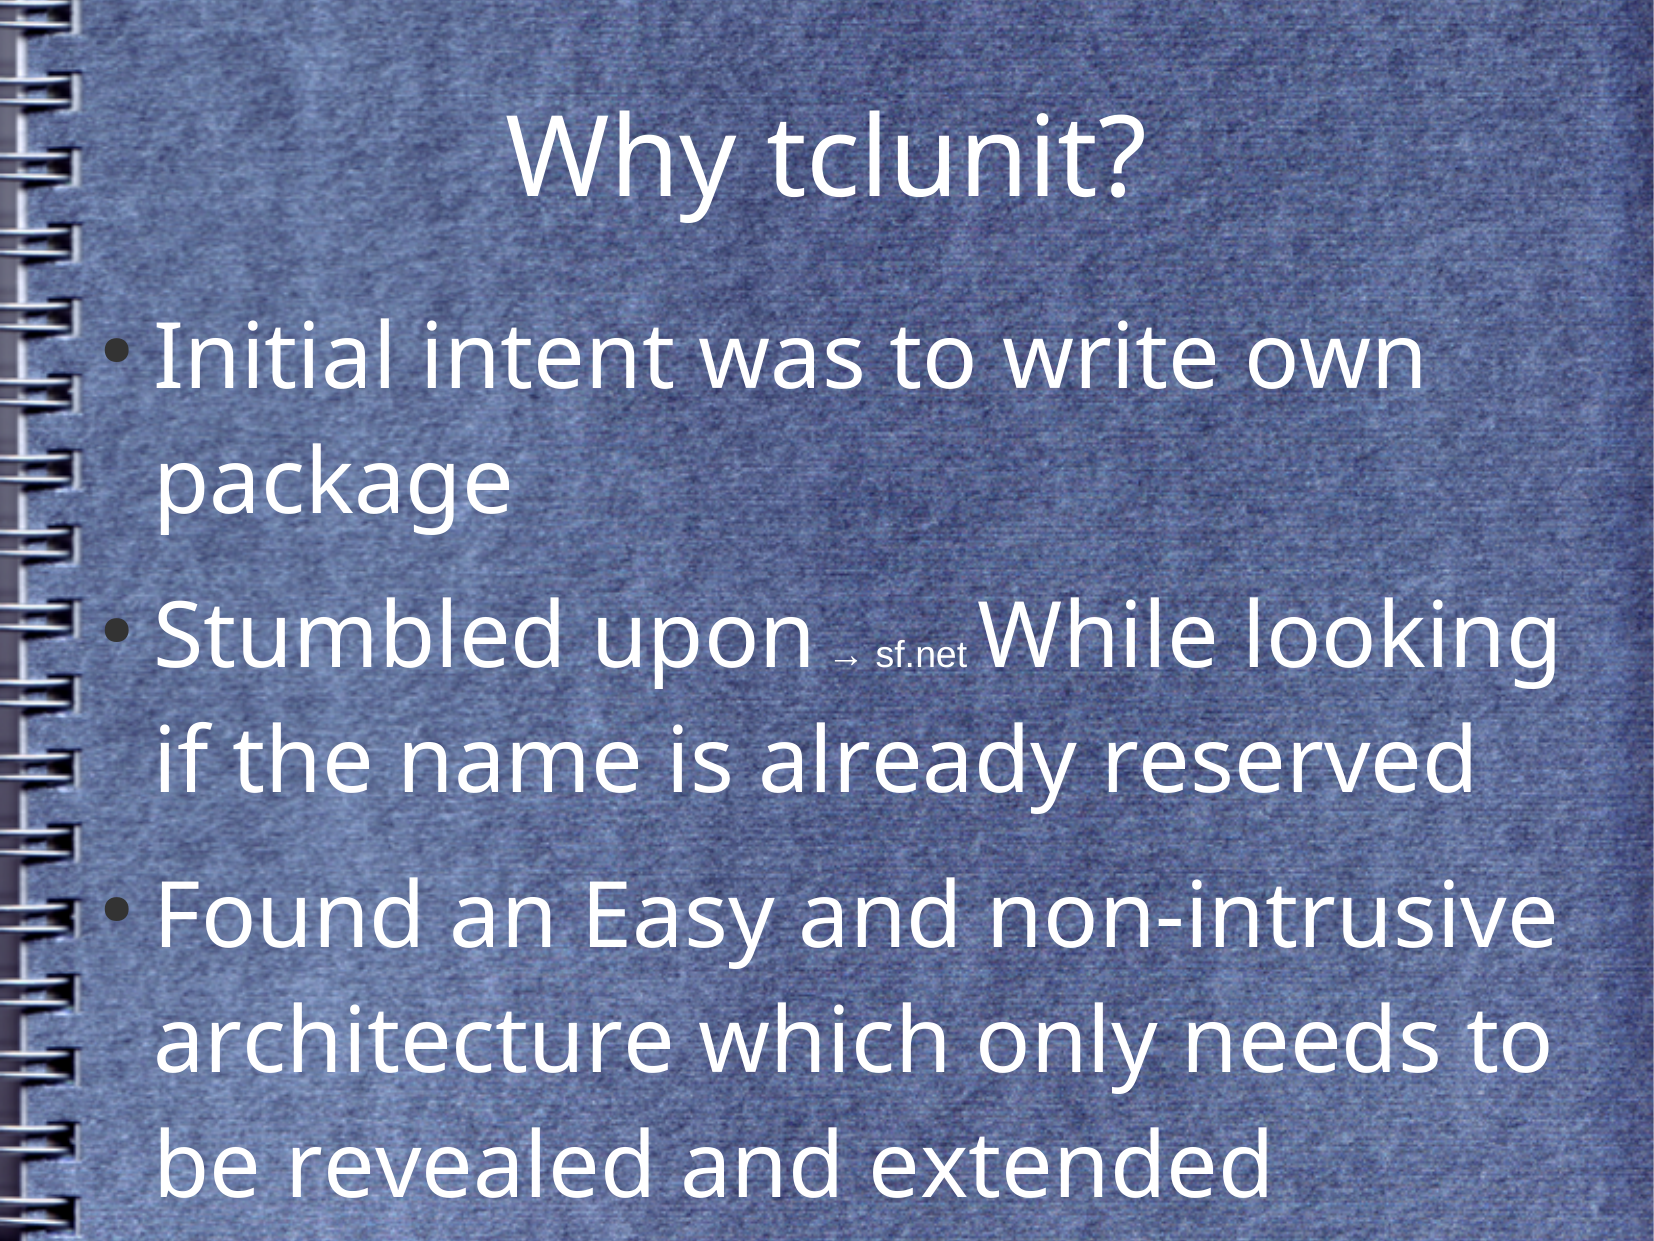

# Why tclunit?
Initial intent was to write own package
Stumbled upon → sf.net While looking if the name is already reserved
Found an Easy and non-intrusive architecture which only needs to be revealed and extended